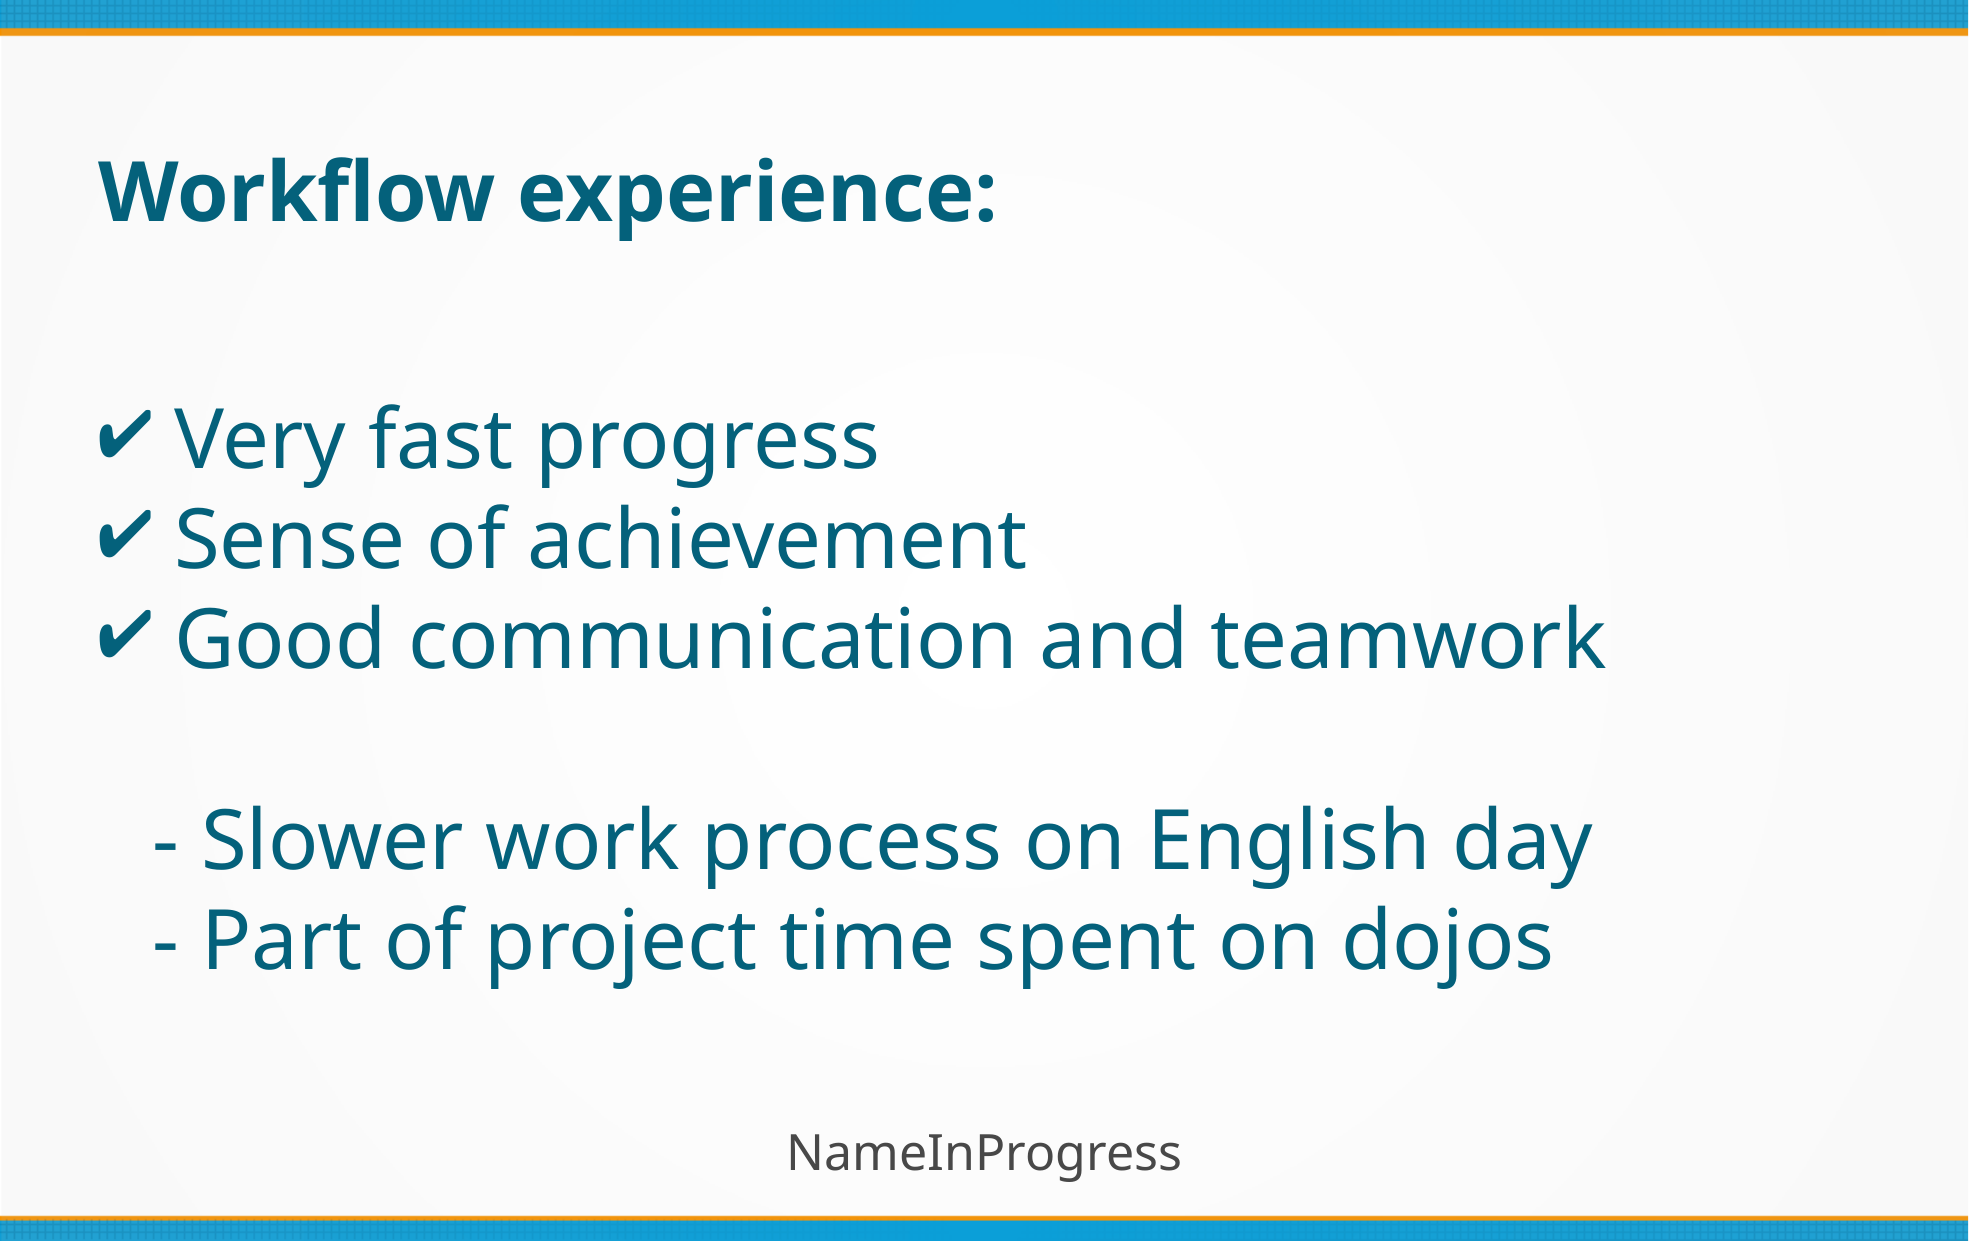

# Workflow experience:
 Very fast progress
 Sense of achievement
 Good communication and teamwork
- Slower work process on English day
- Part of project time spent on dojos
NameInProgress